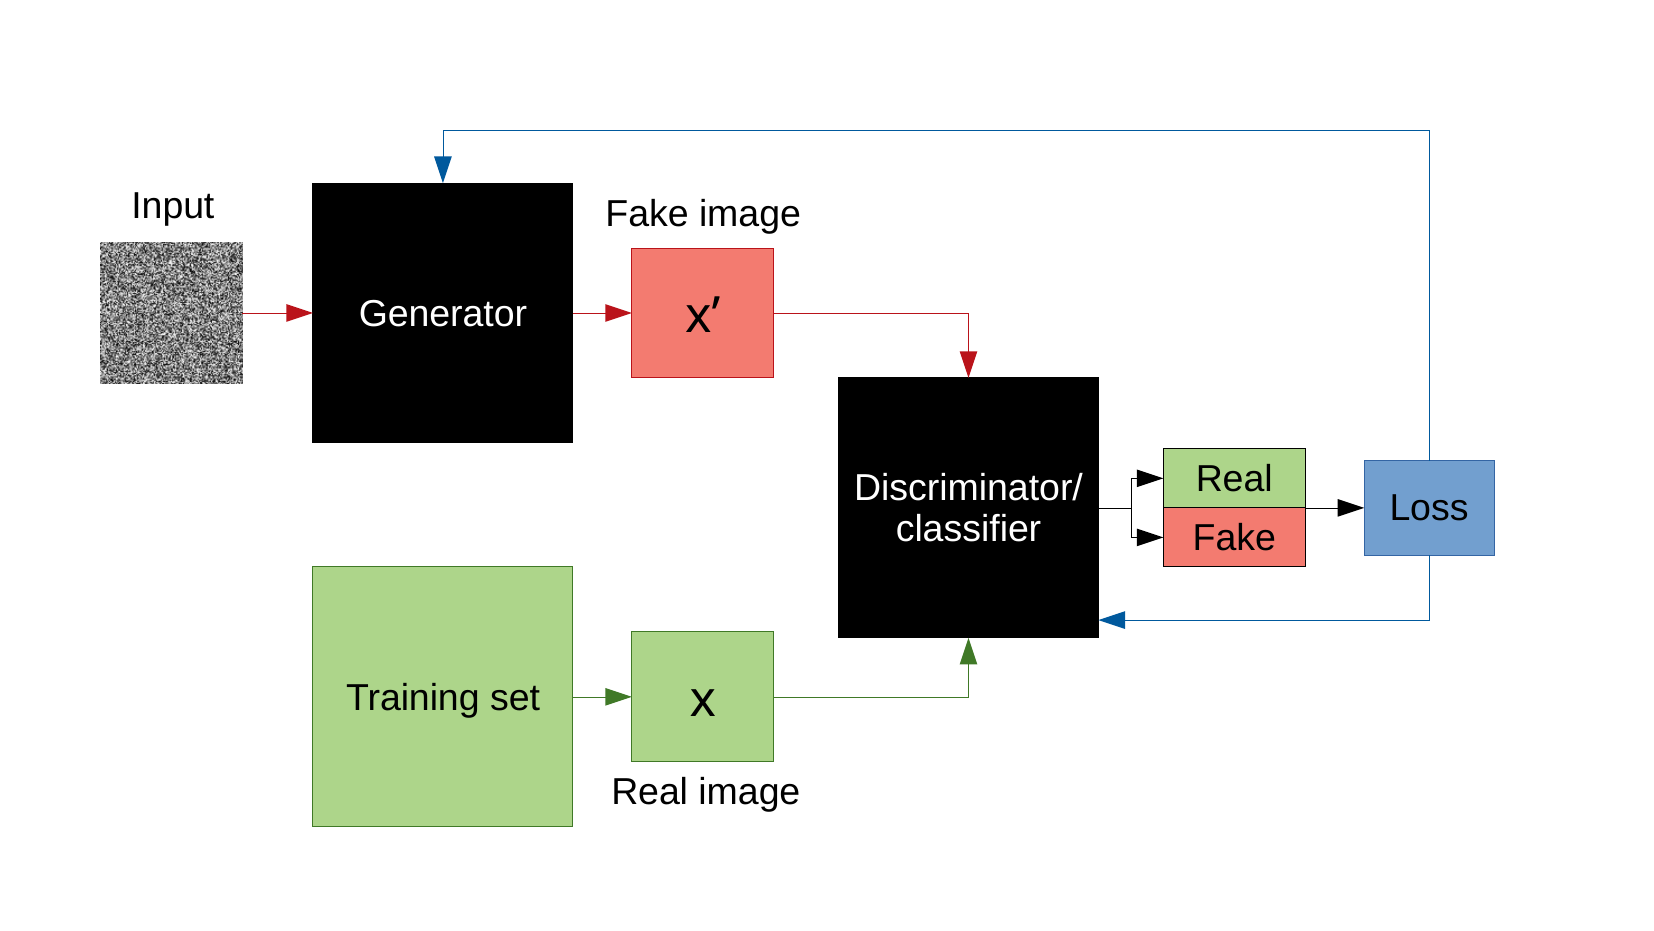

Input
Generator
Fake image
x’
Discriminator/
classifier
Real
Loss
Fake
Training set
x
Real image